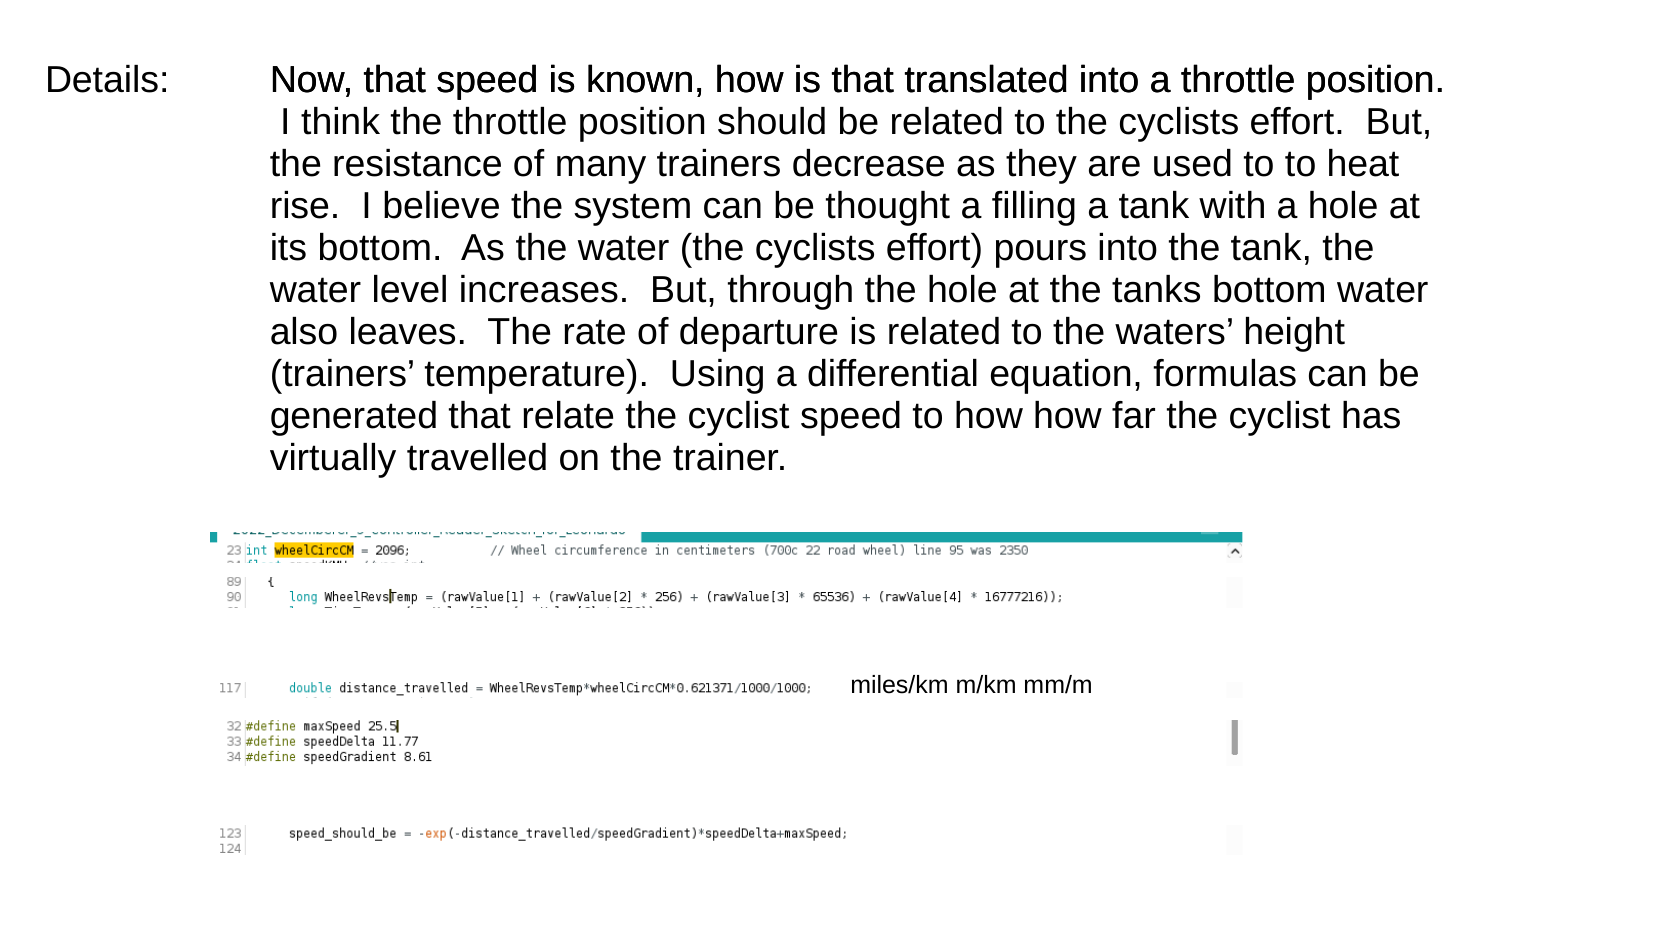

Details:		Now, that speed is known, how is that translated into a throttle position.
Now, that speed is known, how is that translated into a throttle position. I think the throttle position should be related to the cyclists effort. But, the resistance of many trainers decrease as they are used to to heat rise. I believe the system can be thought a filling a tank with a hole at its bottom. As the water (the cyclists effort) pours into the tank, the water level increases. But, through the hole at the tanks bottom water also leaves. The rate of departure is related to the waters’ height (trainers’ temperature). Using a differential equation, formulas can be generated that relate the cyclist speed to how how far the cyclist has virtually travelled on the trainer.
miles/km m/km mm/m